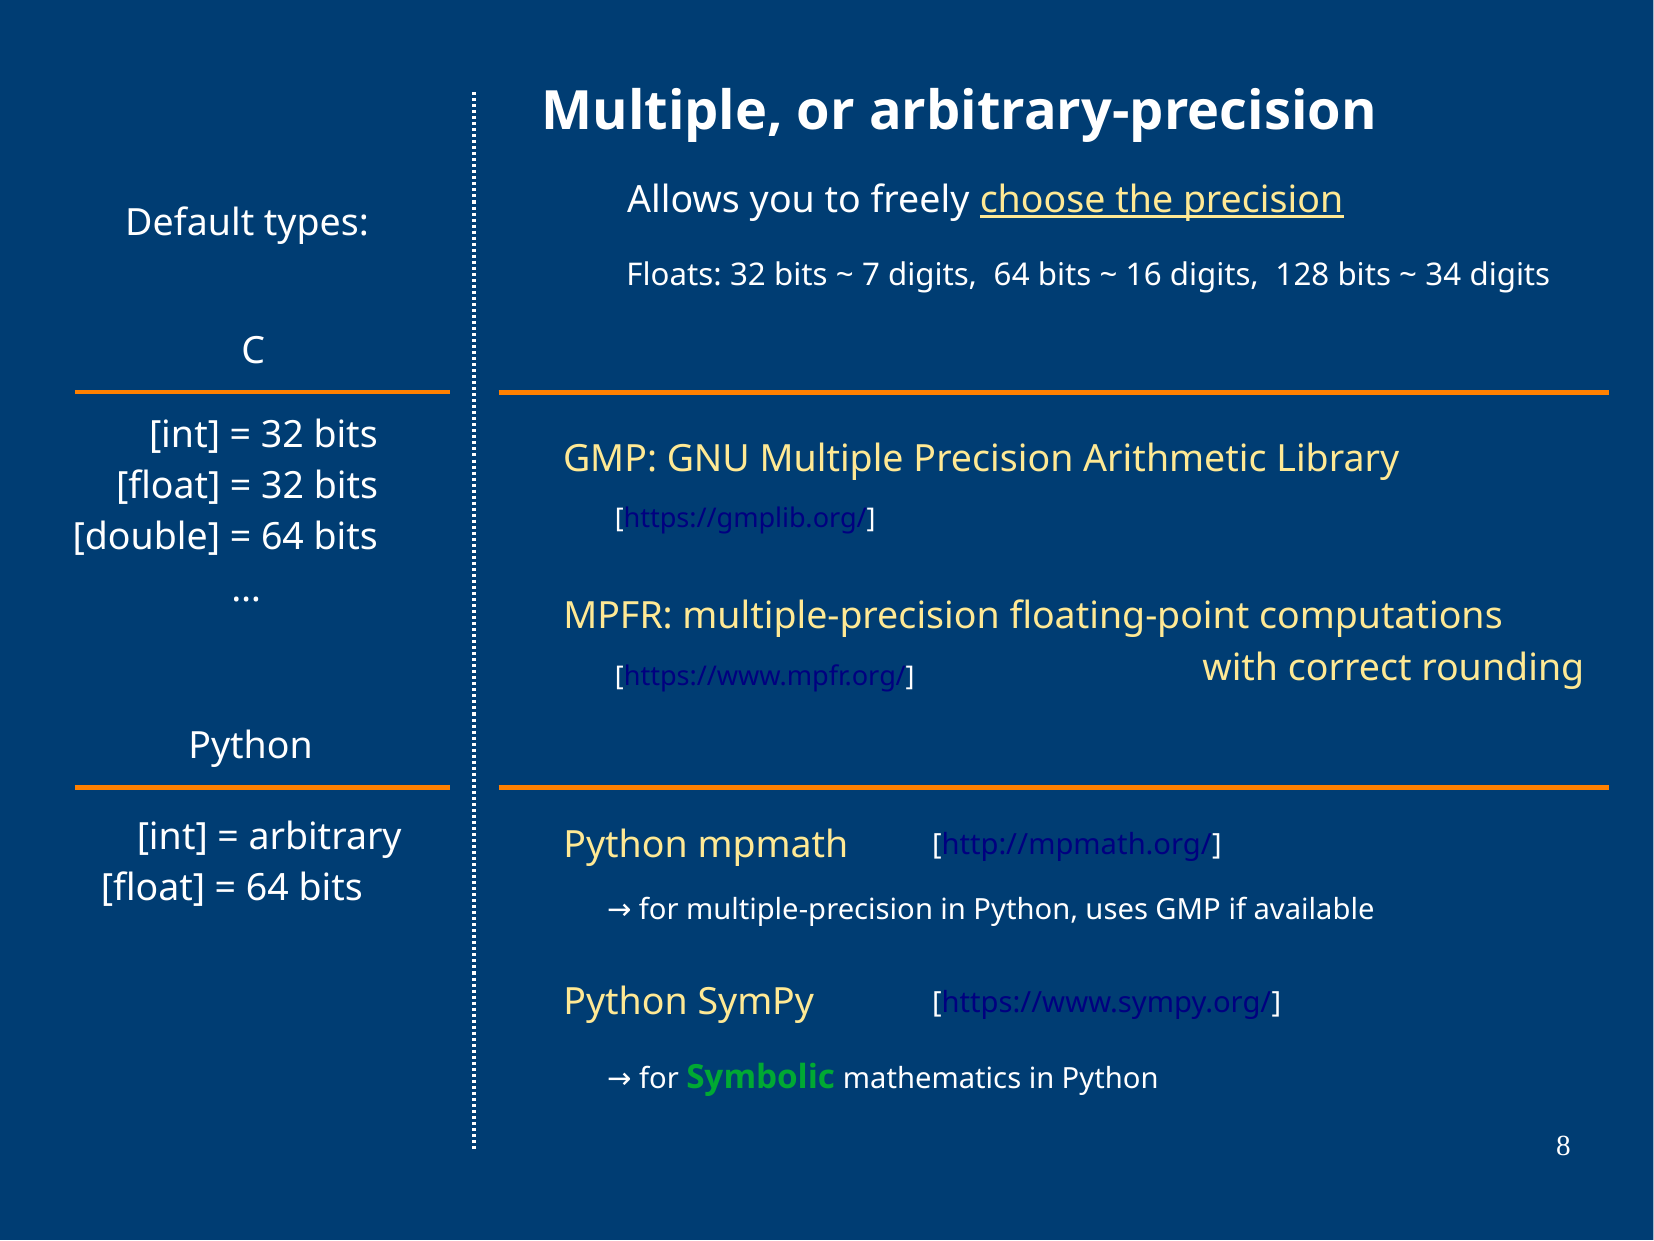

Multiple, or arbitrary-precision
Allows you to freely choose the precision
Floats: 32 bits ~ 7 digits, 64 bits ~ 16 digits, 128 bits ~ 34 digits
Default types:
C
[int] = 32 bits
[float] = 32 bits
[double] = 64 bits
…
Python
[int] = arbitrary
[float] = 64 bits
GMP: GNU Multiple Precision Arithmetic Library
[https://gmplib.org/]
MPFR: multiple-precision floating-point computations
								 with correct rounding
[https://www.mpfr.org/]
Python mpmath
[http://mpmath.org/]
→ for multiple-precision in Python, uses GMP if available
Python SymPy
[https://www.sympy.org/]
→ for Symbolic mathematics in Python